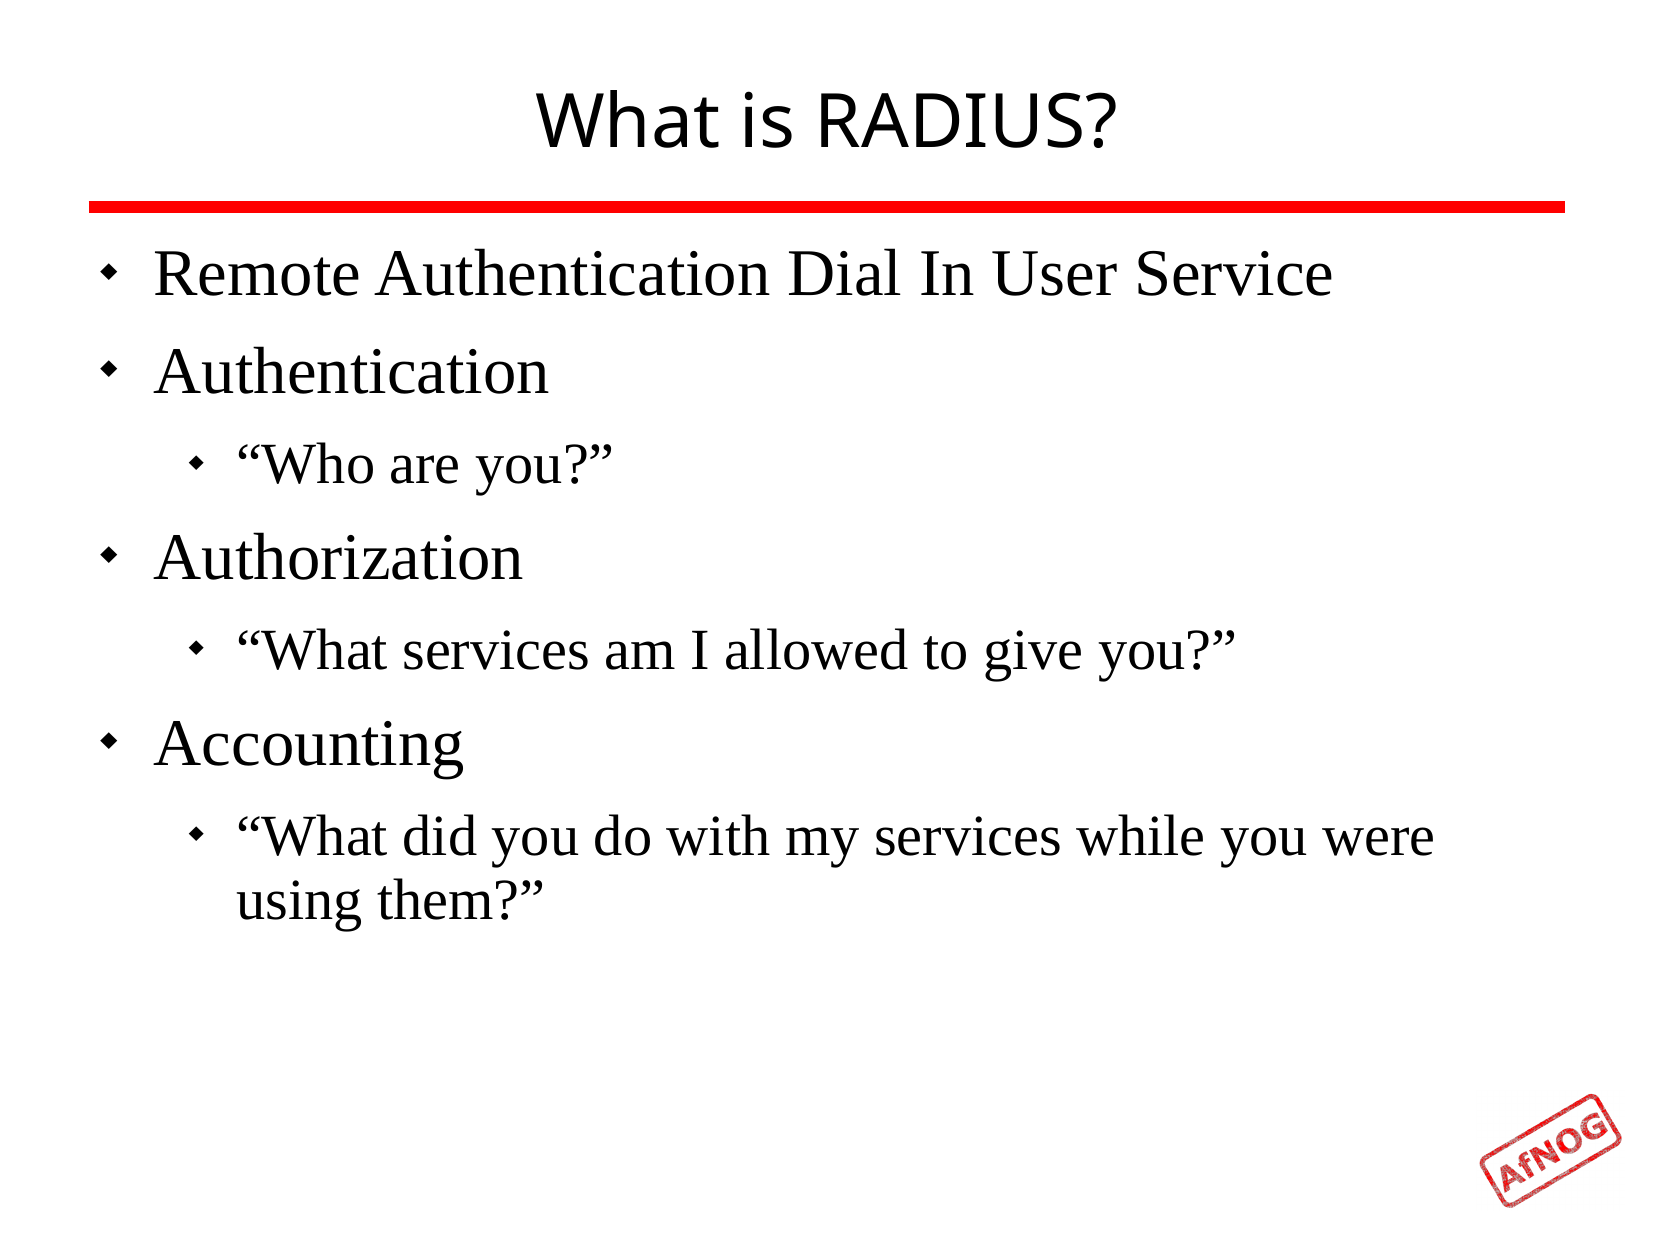

# What is RADIUS?
Remote Authentication Dial In User Service
Authentication
“Who are you?”
Authorization
“What services am I allowed to give you?”
Accounting
“What did you do with my services while you were using them?”